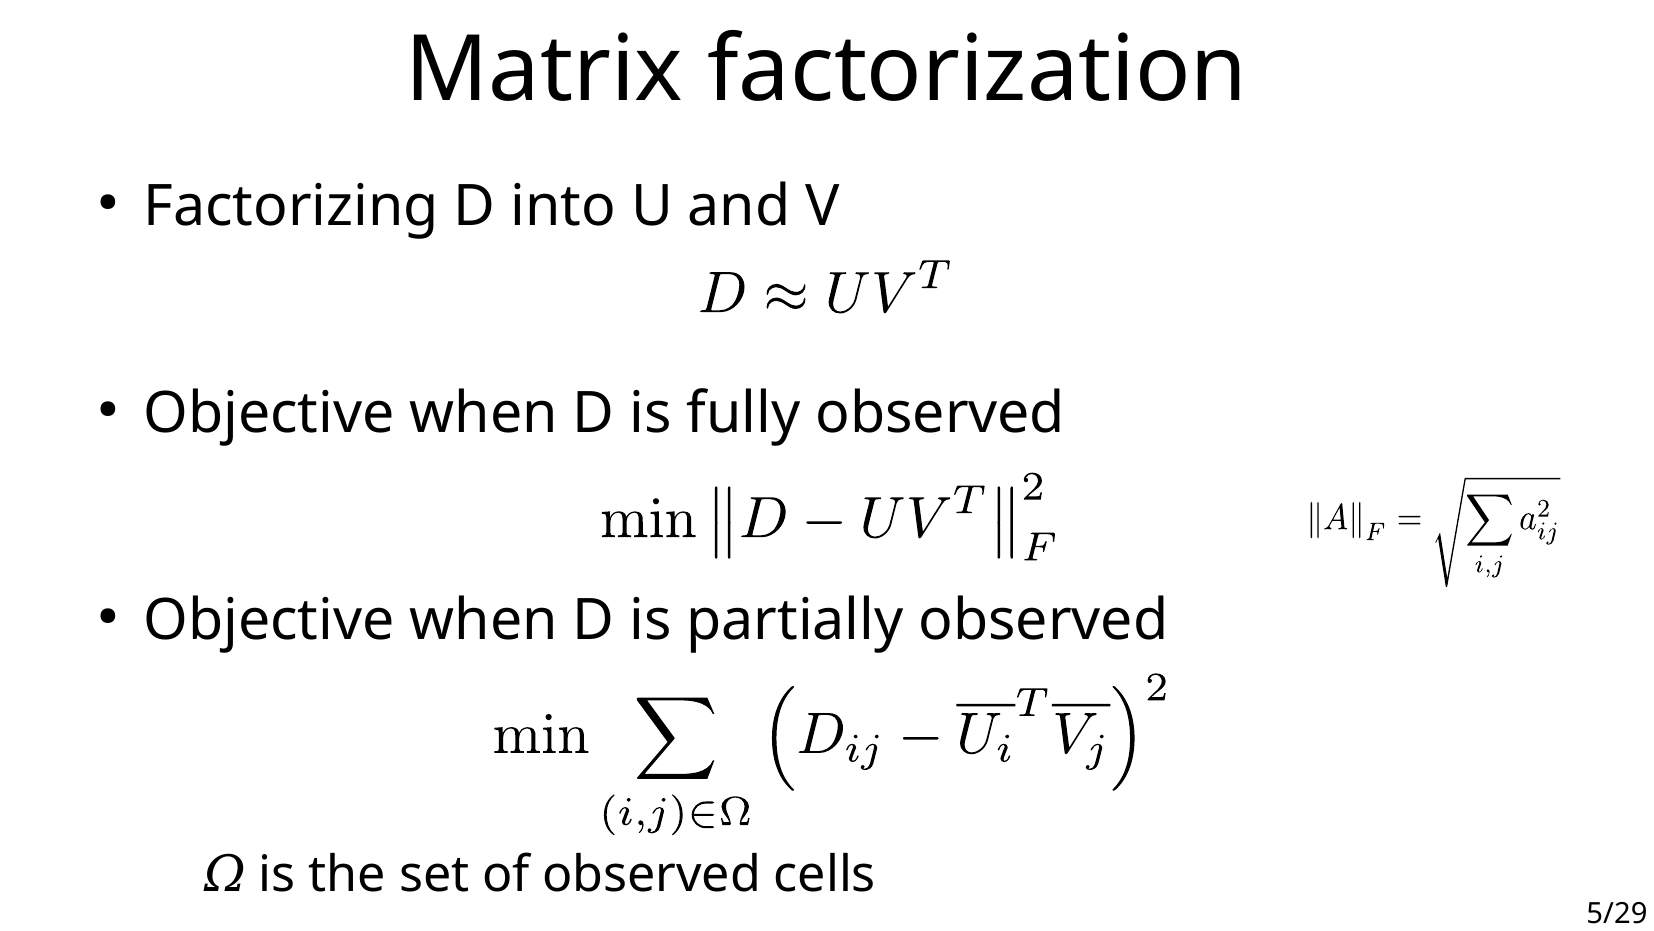

# Matrix factorization
Factorizing D into U and V
Objective when D is fully observed
Objective when D is partially observed
Ω is the set of observed cells
5